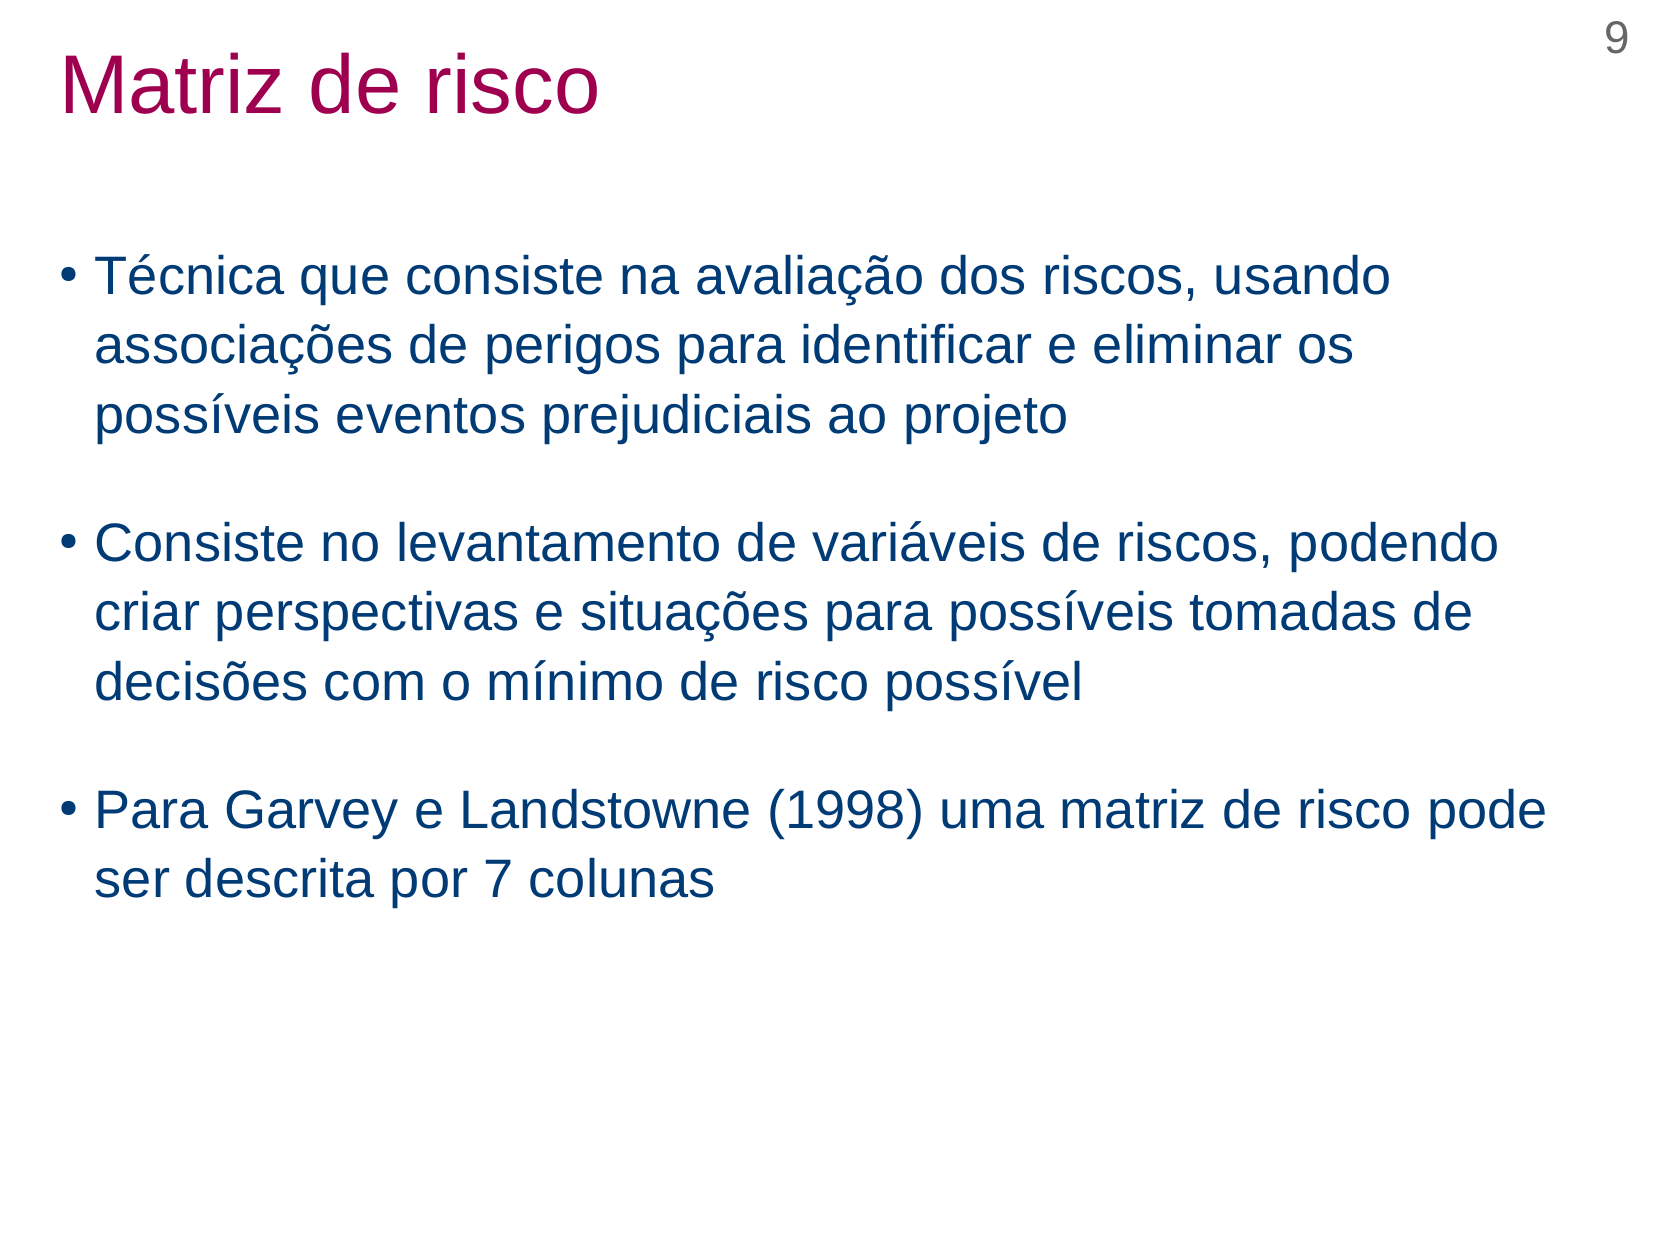

9
# Matriz de risco
Técnica que consiste na avaliação dos riscos, usando associações de perigos para identificar e eliminar os possíveis eventos prejudiciais ao projeto
Consiste no levantamento de variáveis de riscos, podendo criar perspectivas e situações para possíveis tomadas de decisões com o mínimo de risco possível
Para Garvey e Landstowne (1998) uma matriz de risco pode ser descrita por 7 colunas